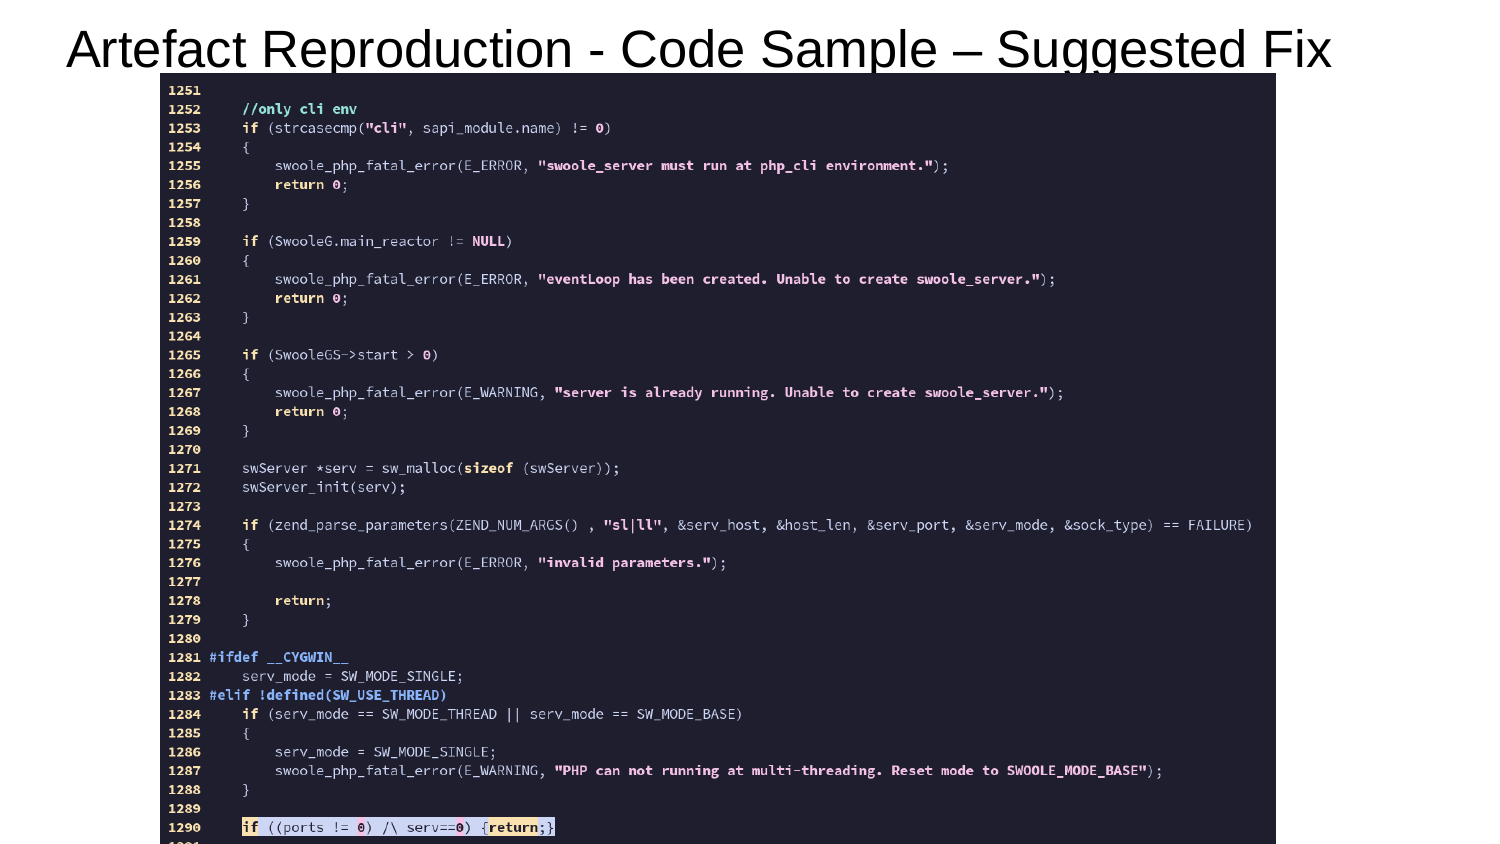

# Artefact Reproduction - Code Sample – Suggested Fix